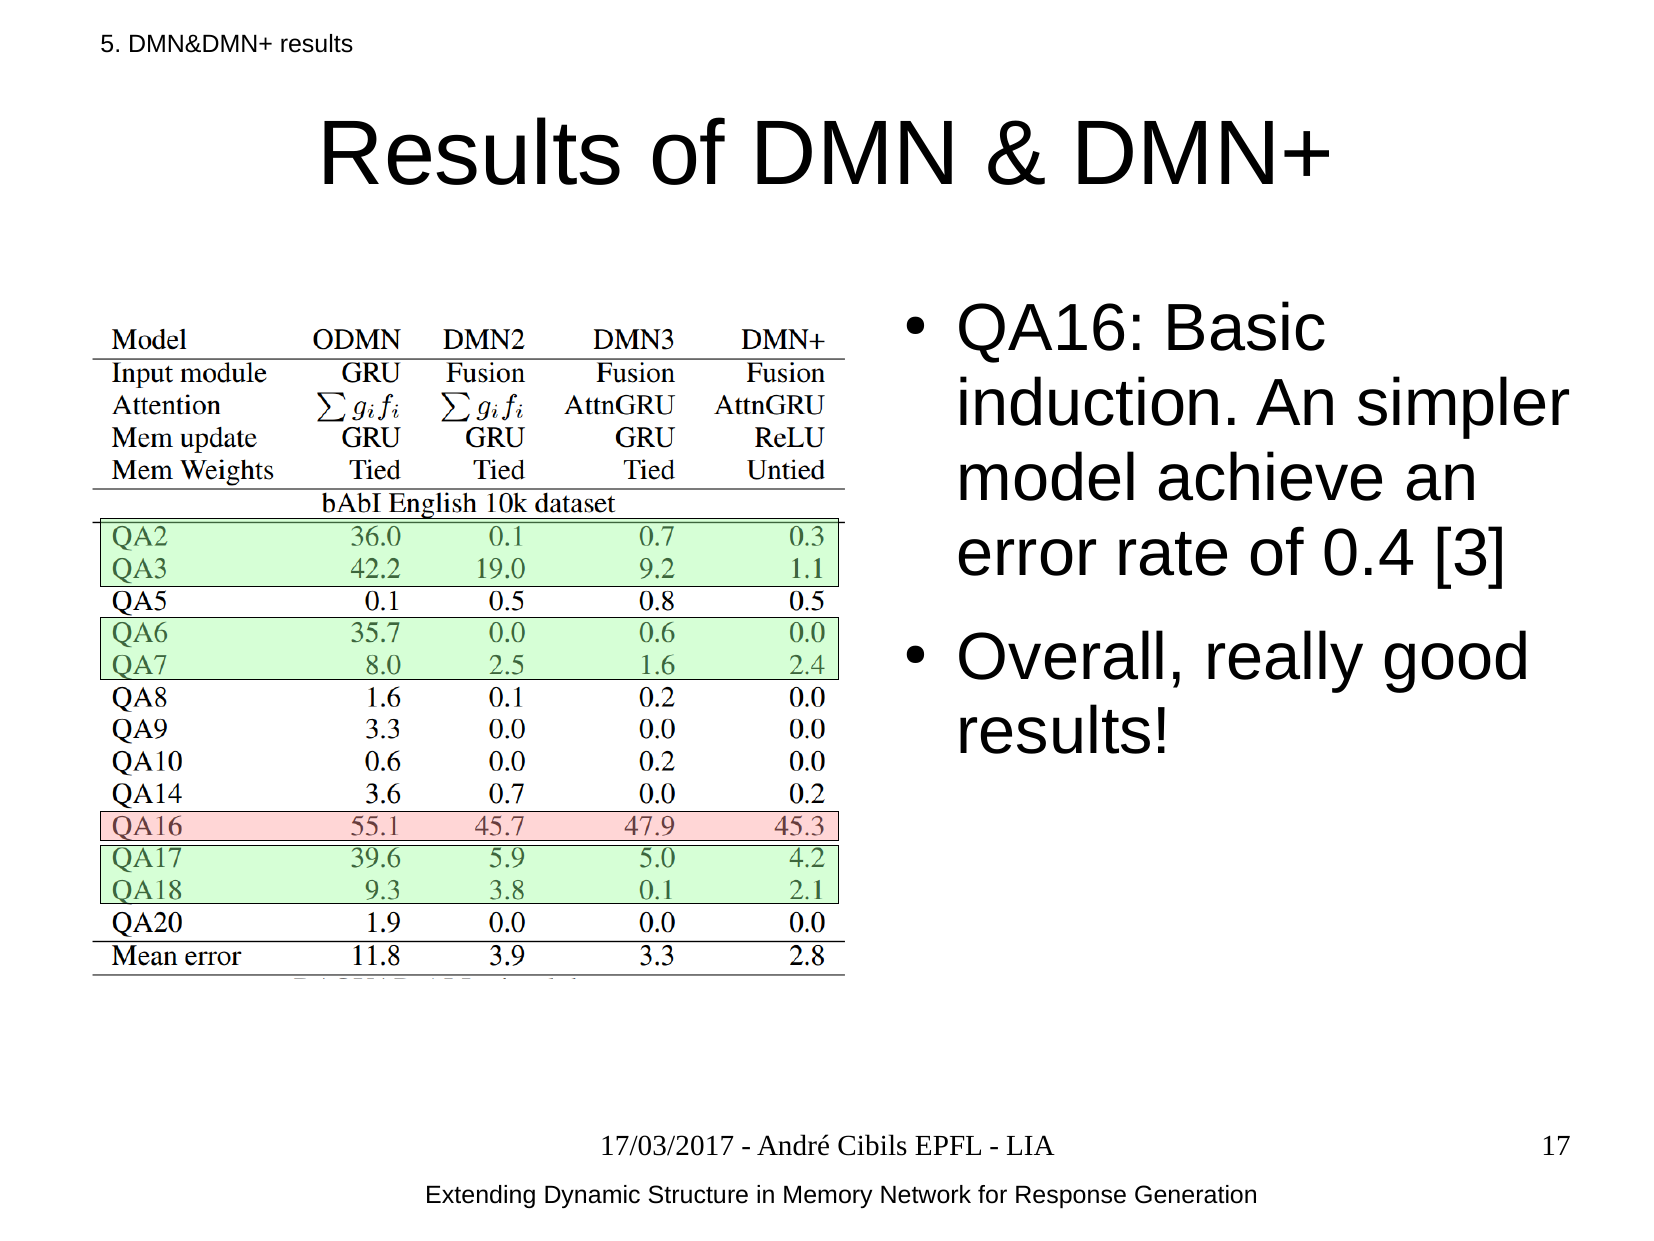

5. DMN&DMN+ results
# Results of DMN & DMN+
QA16: Basic induction. An simpler model achieve an error rate of 0.4 [3]
Overall, really good results!
17/03/2017 - André Cibils EPFL - LIA
17
Extending Dynamic Structure in Memory Network for Response Generation